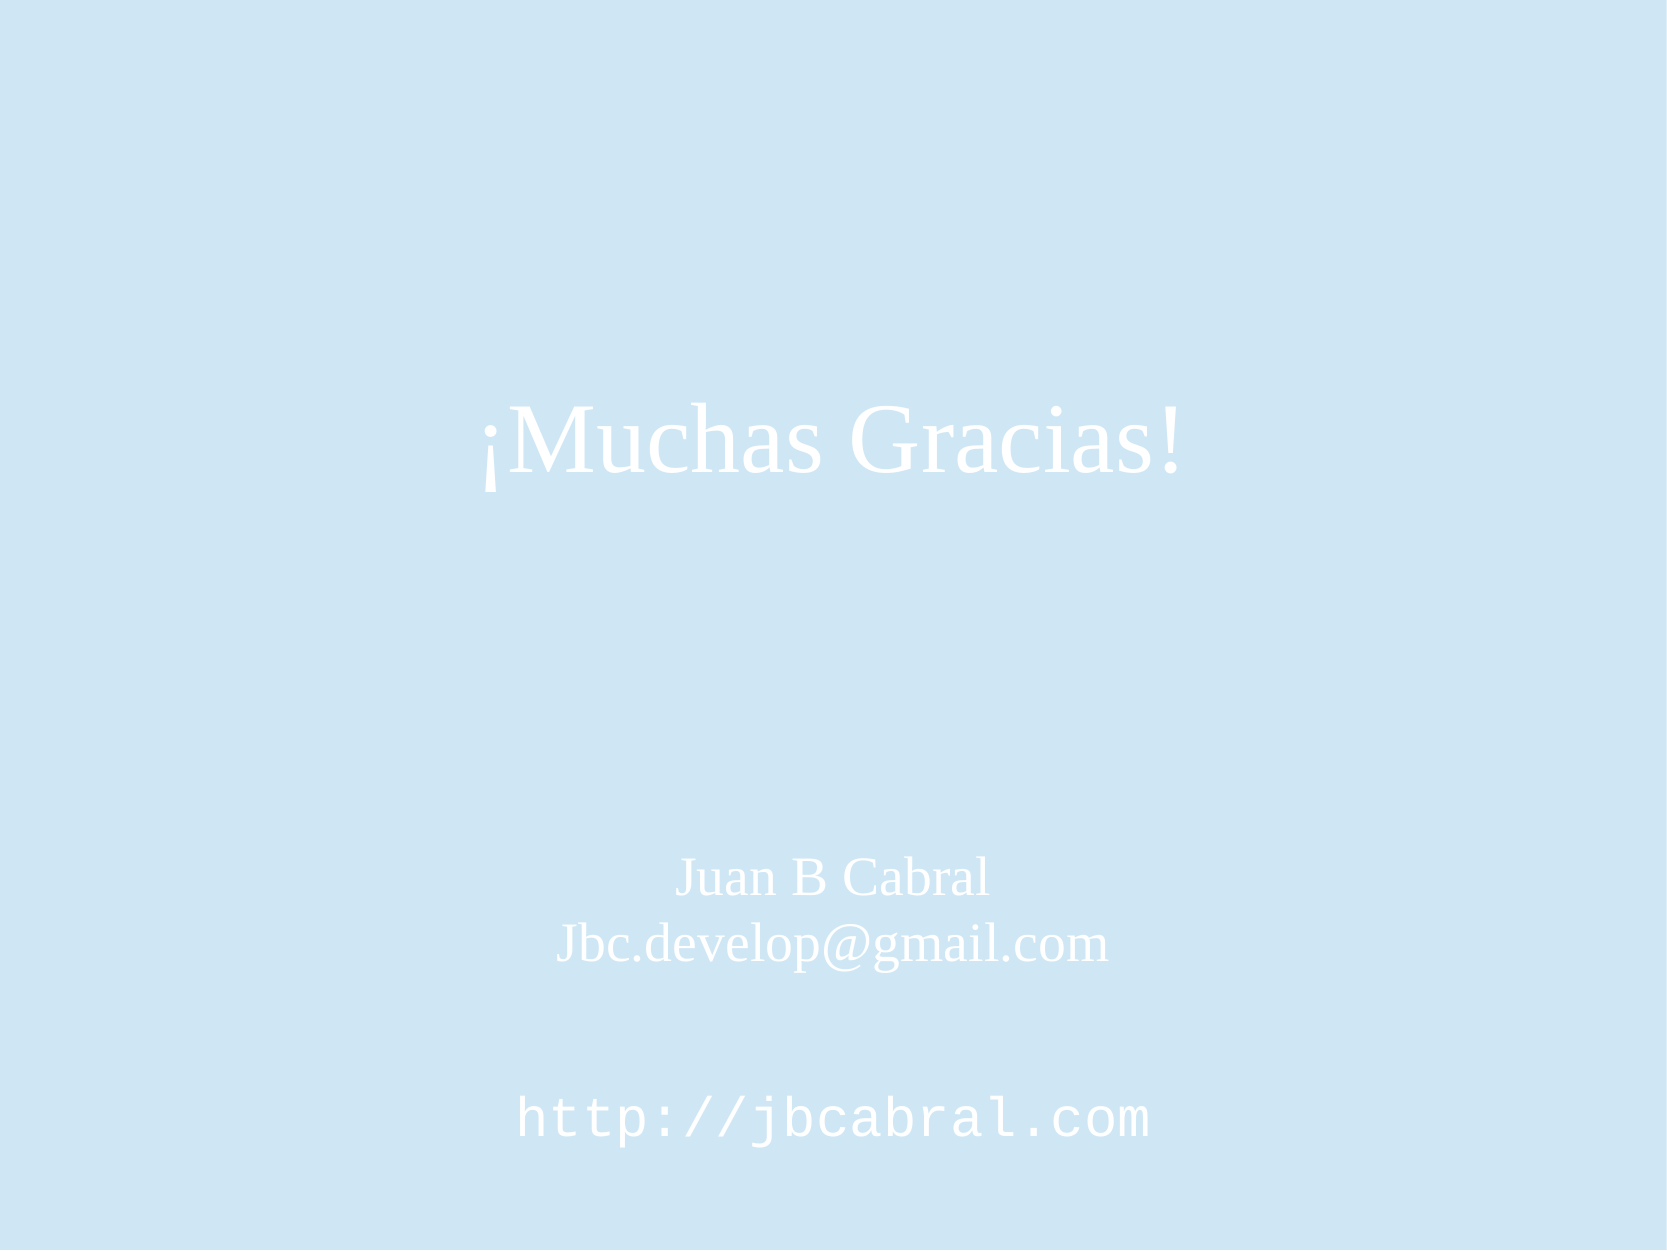

# ¡Muchas Gracias!
Juan B Cabral
Jbc.develop@gmail.com
http://jbcabral.com